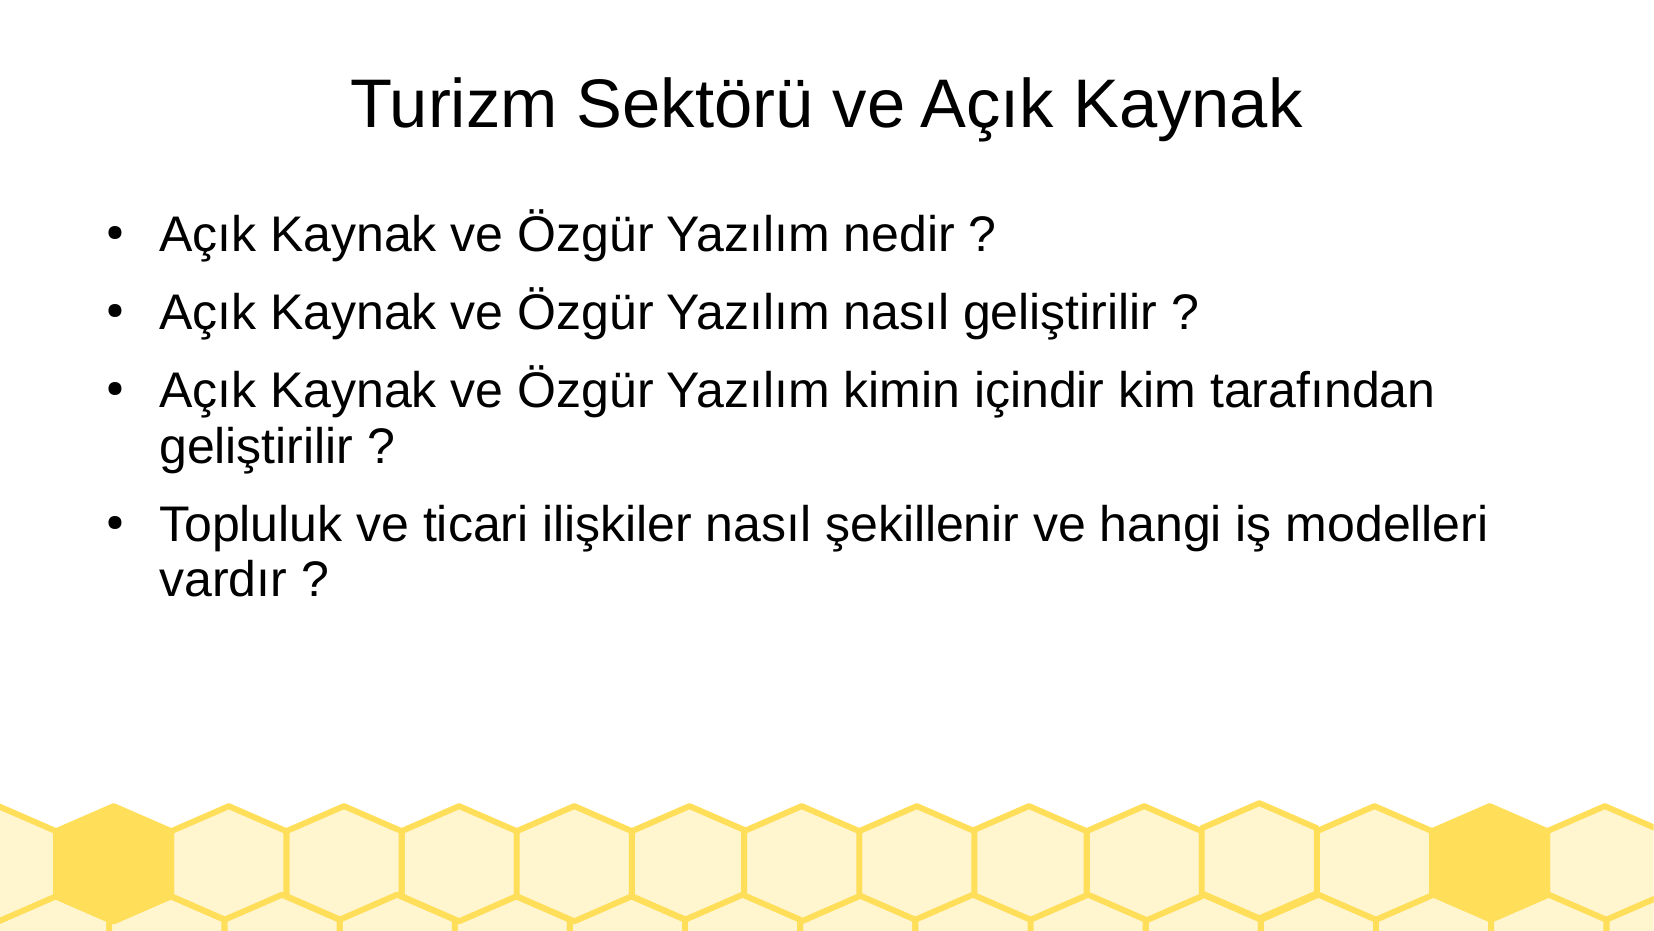

# Turizm Sektörü ve Açık Kaynak
Açık Kaynak ve Özgür Yazılım nedir ?
Açık Kaynak ve Özgür Yazılım nasıl geliştirilir ?
Açık Kaynak ve Özgür Yazılım kimin içindir kim tarafından geliştirilir ?
Topluluk ve ticari ilişkiler nasıl şekillenir ve hangi iş modelleri vardır ?